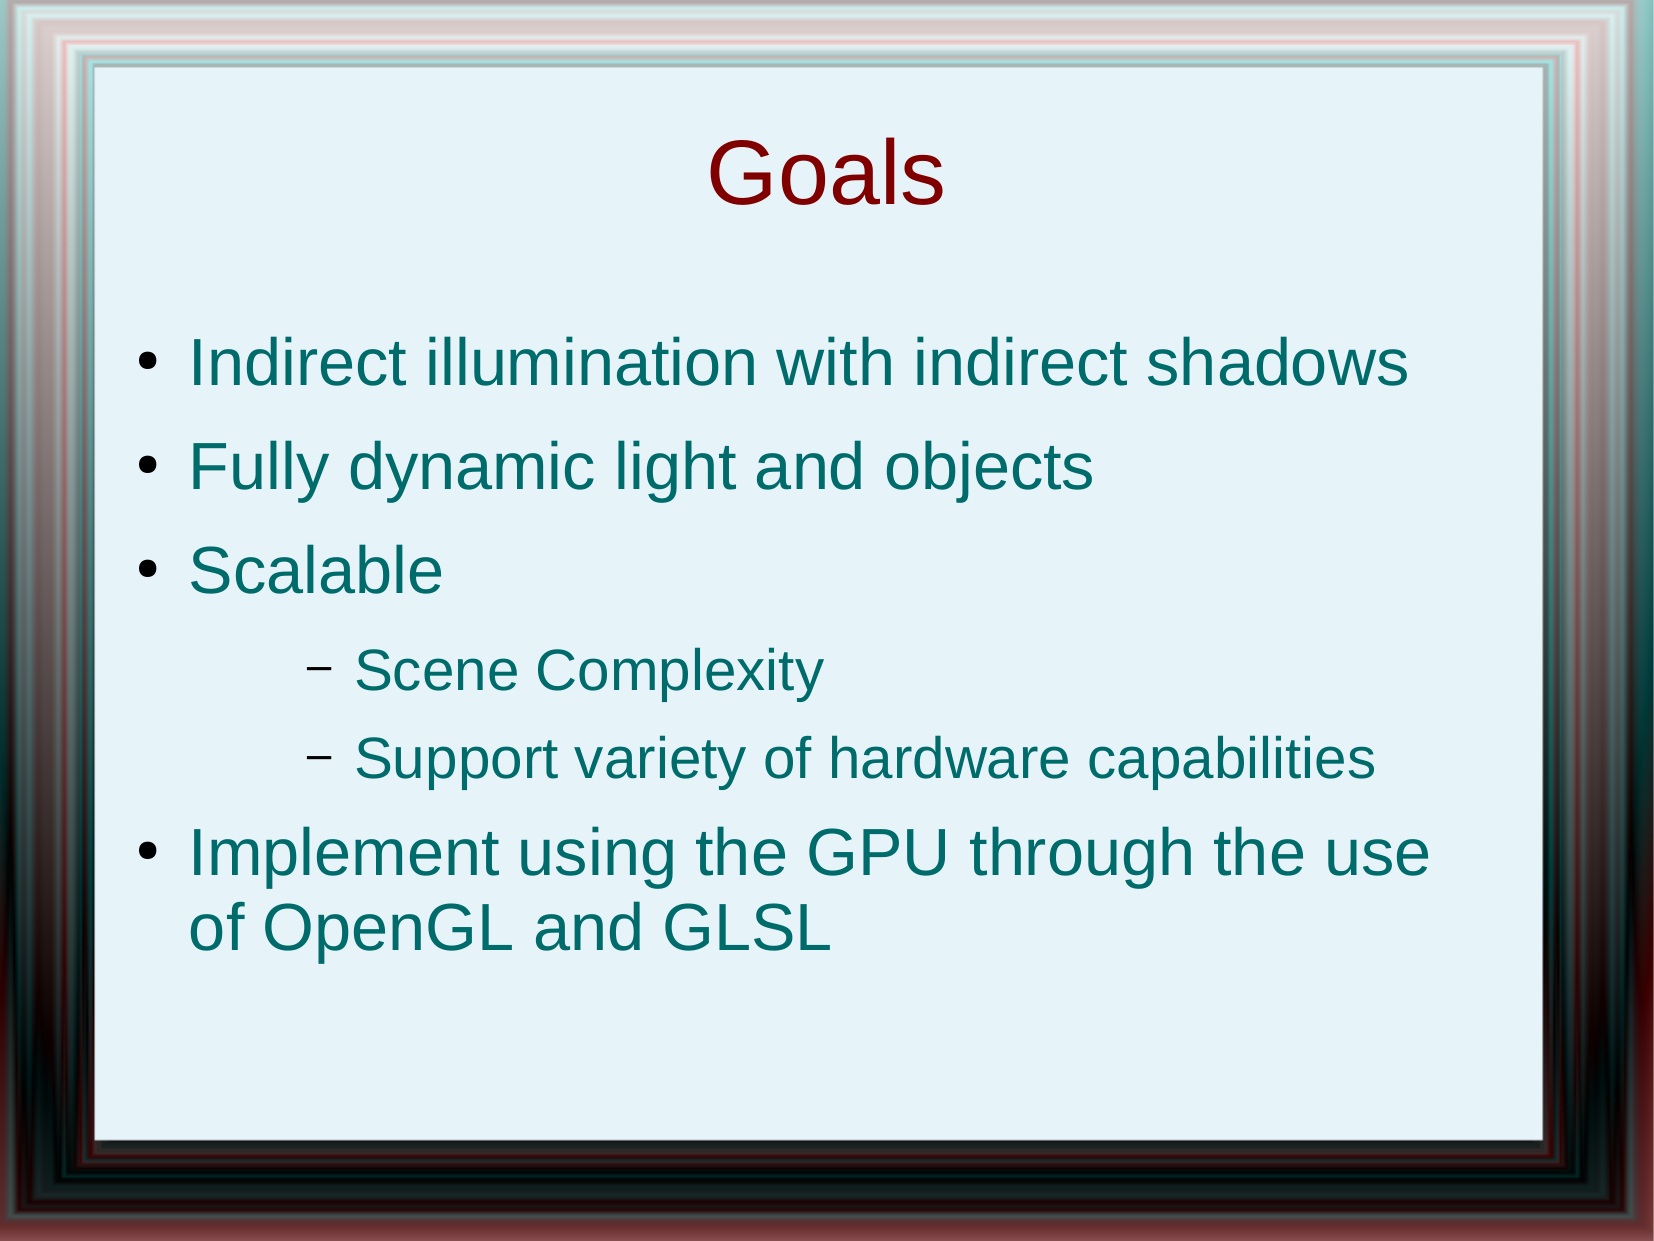

# Goals
Indirect illumination with indirect shadows
Fully dynamic light and objects
Scalable
Scene Complexity
Support variety of hardware capabilities
Implement using the GPU through the use of OpenGL and GLSL